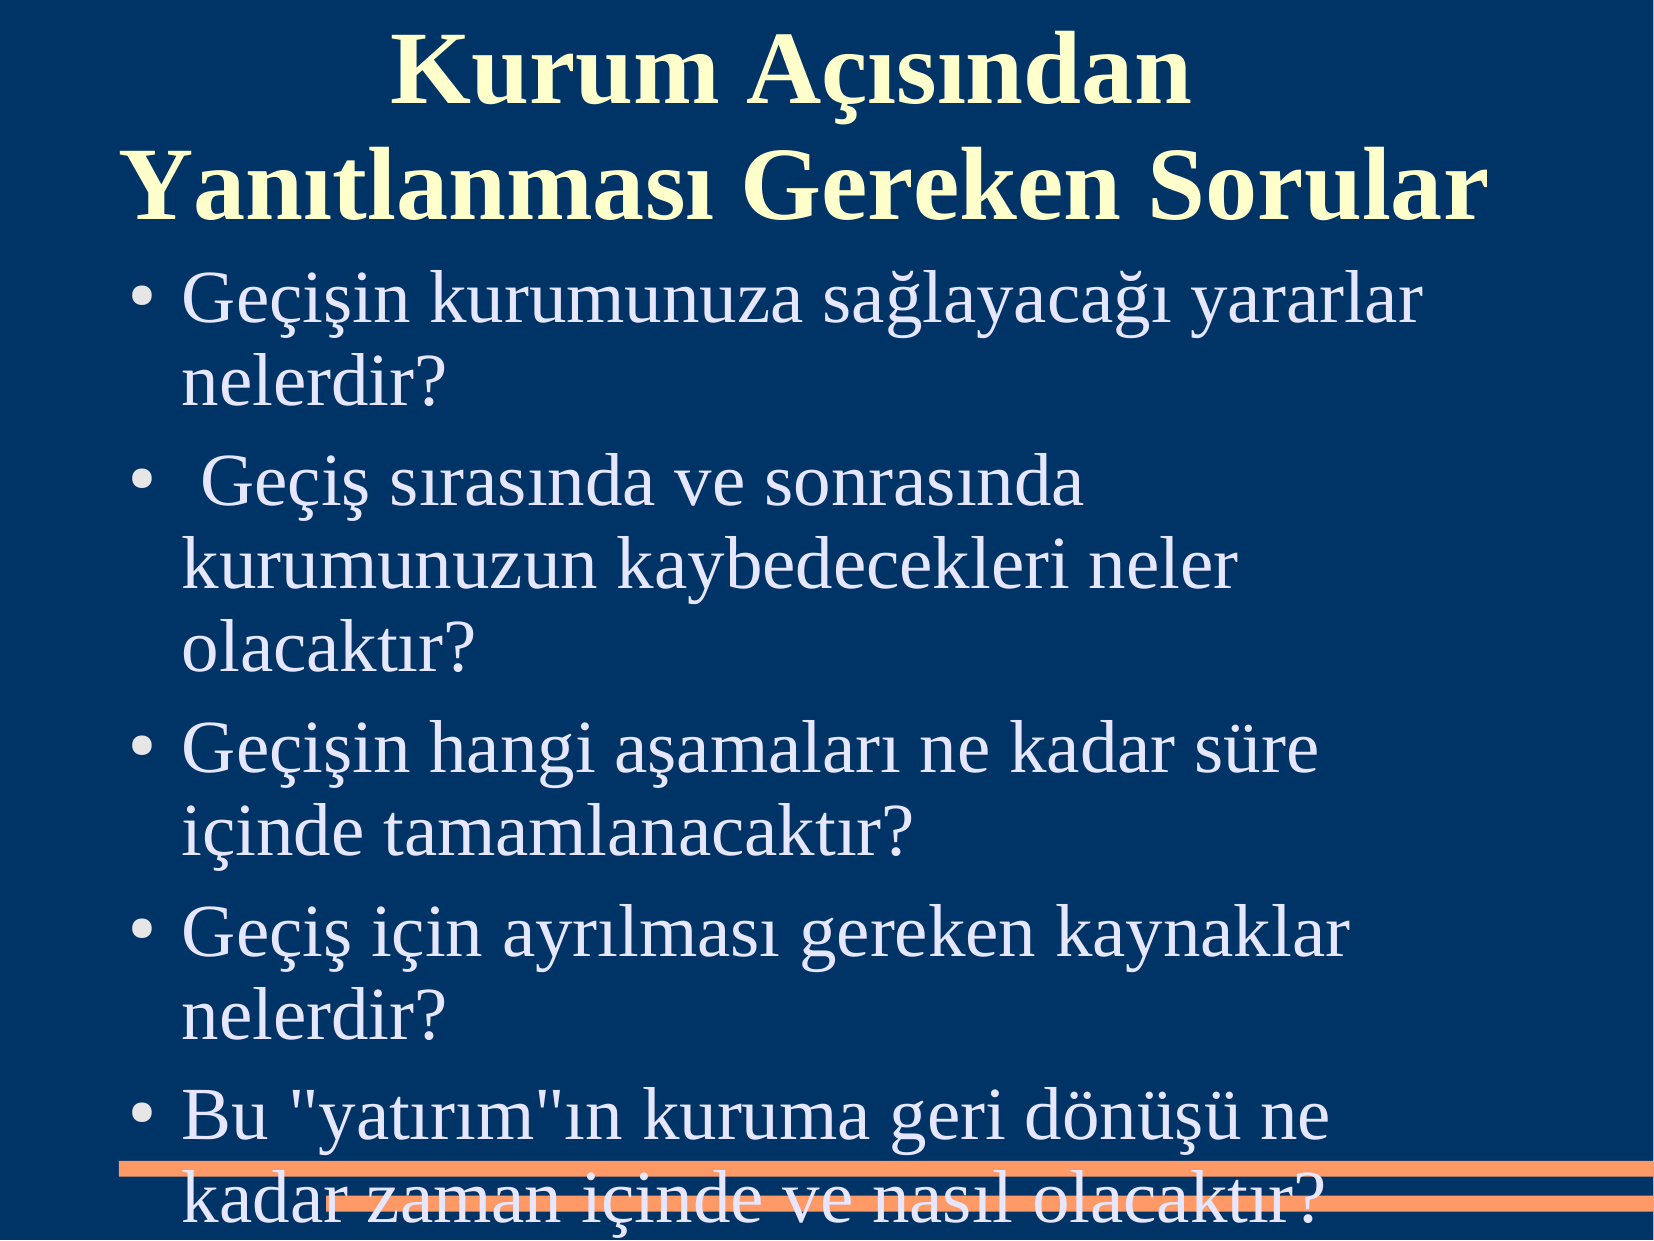

# Kurum Açısından Yanıtlanması Gereken Sorular
Geçişin kurumunuza sağlayacağı yararlar nelerdir?
 Geçiş sırasında ve sonrasında kurumunuzun kaybedecekleri neler olacaktır?
Geçişin hangi aşamaları ne kadar süre içinde tamamlanacaktır?
Geçiş için ayrılması gereken kaynaklar nelerdir?
Bu "yatırım"ın kuruma geri dönüşü ne kadar zaman içinde ve nasıl olacaktır?